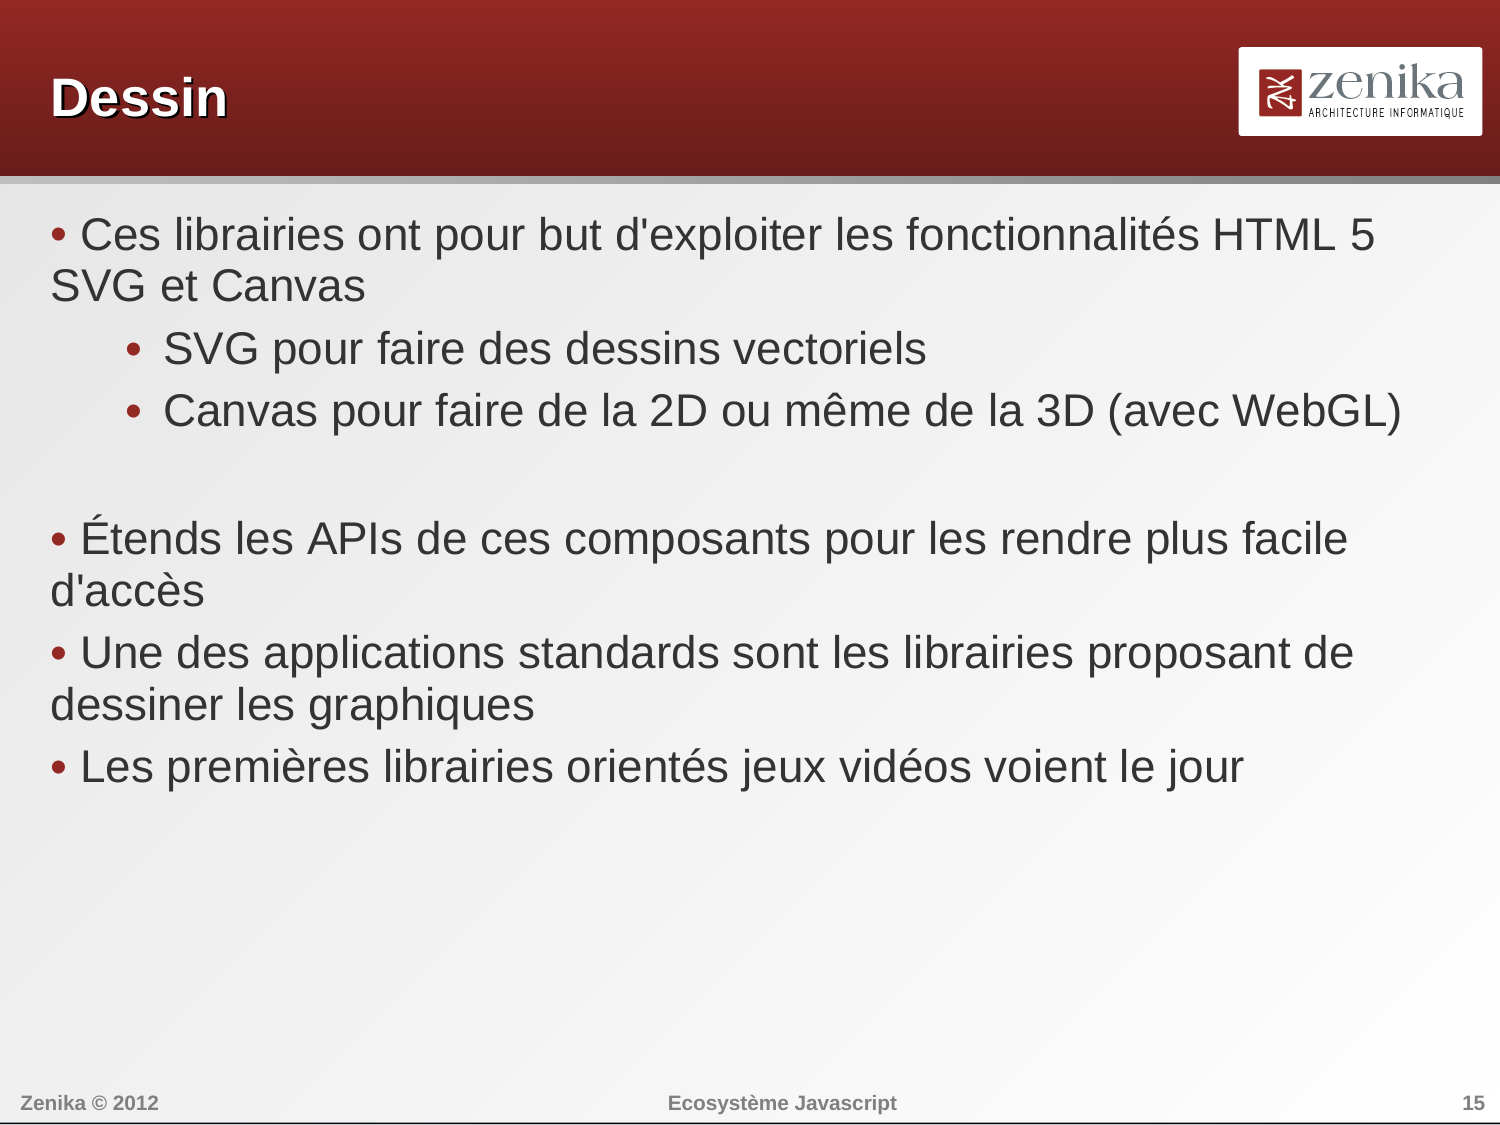

# Dessin
 Ces librairies ont pour but d'exploiter les fonctionnalités HTML 5 SVG et Canvas
SVG pour faire des dessins vectoriels
Canvas pour faire de la 2D ou même de la 3D (avec WebGL)
 Étends les APIs de ces composants pour les rendre plus facile d'accès
 Une des applications standards sont les librairies proposant de dessiner les graphiques
 Les premières librairies orientés jeux vidéos voient le jour